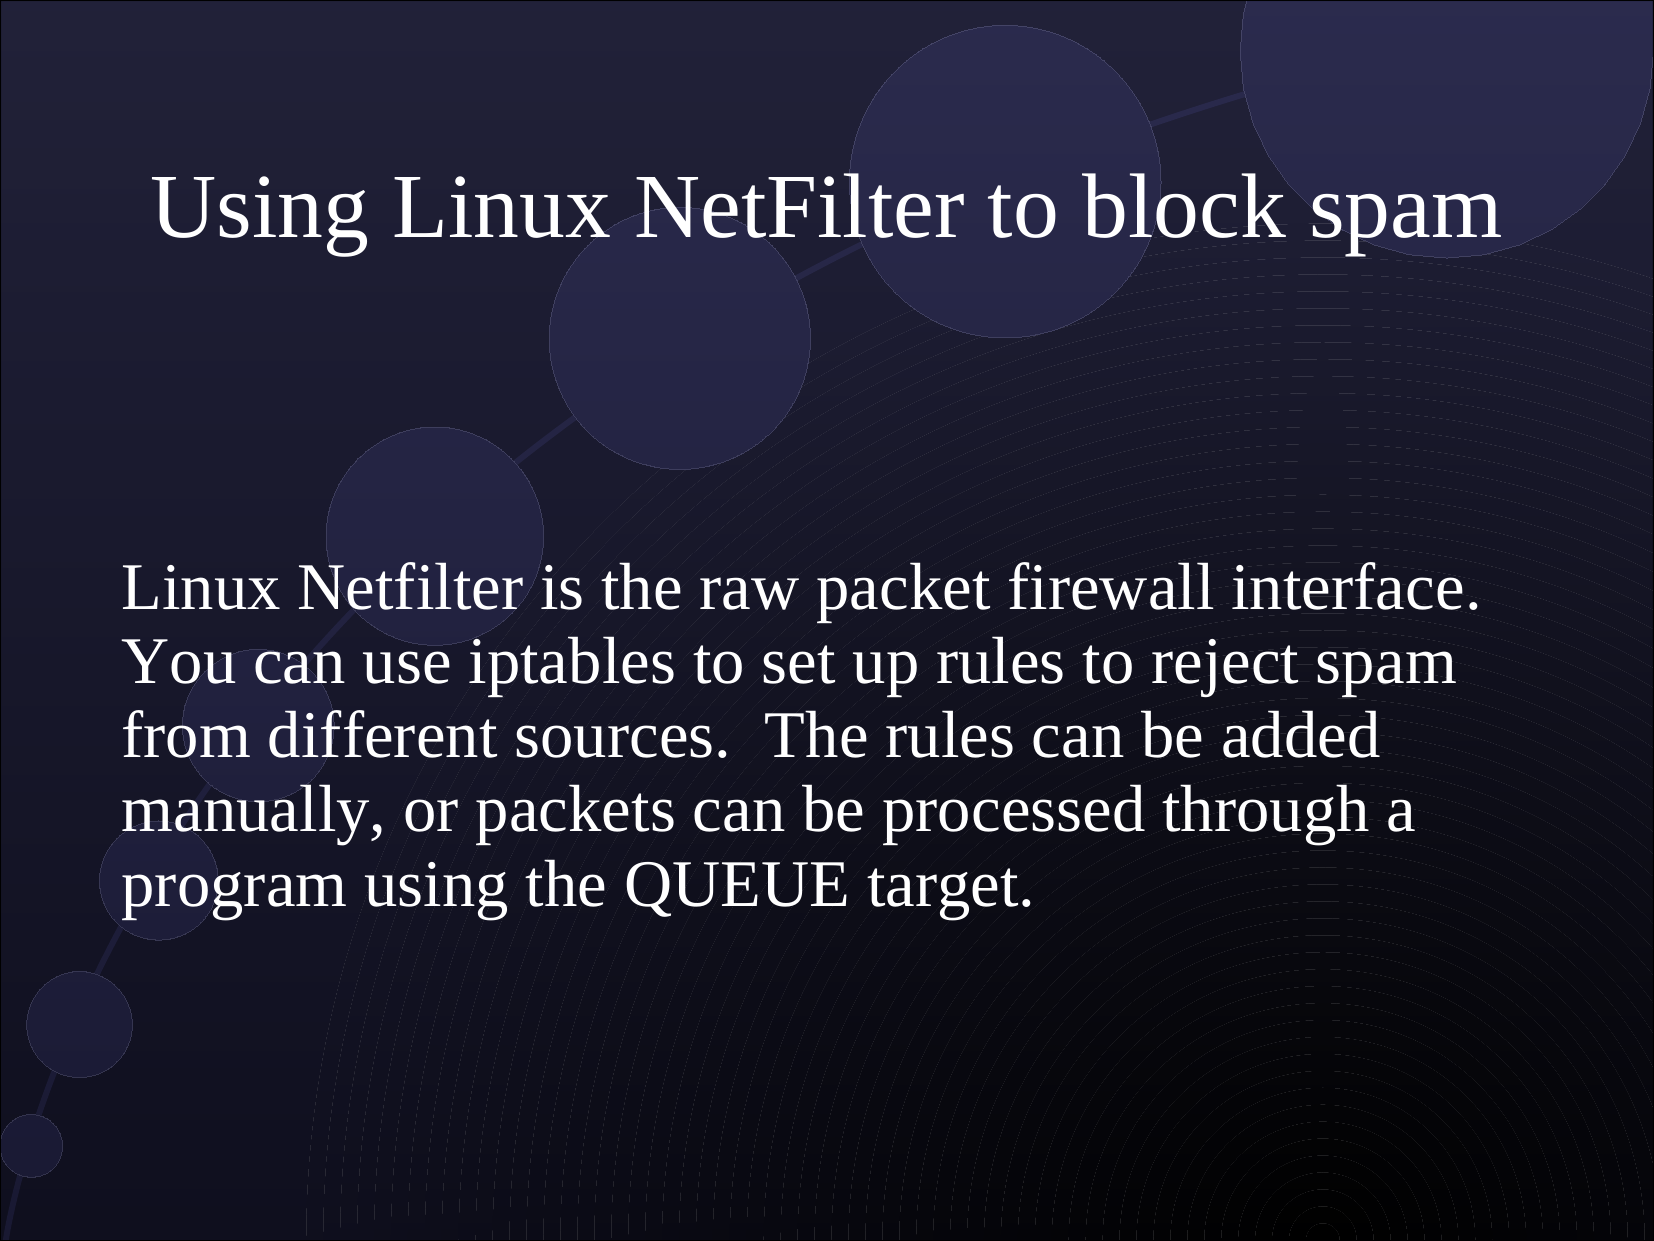

# Using Linux NetFilter to block spam
Linux Netfilter is the raw packet firewall interface. You can use iptables to set up rules to reject spam from different sources. The rules can be added manually, or packets can be processed through a program using the QUEUE target.